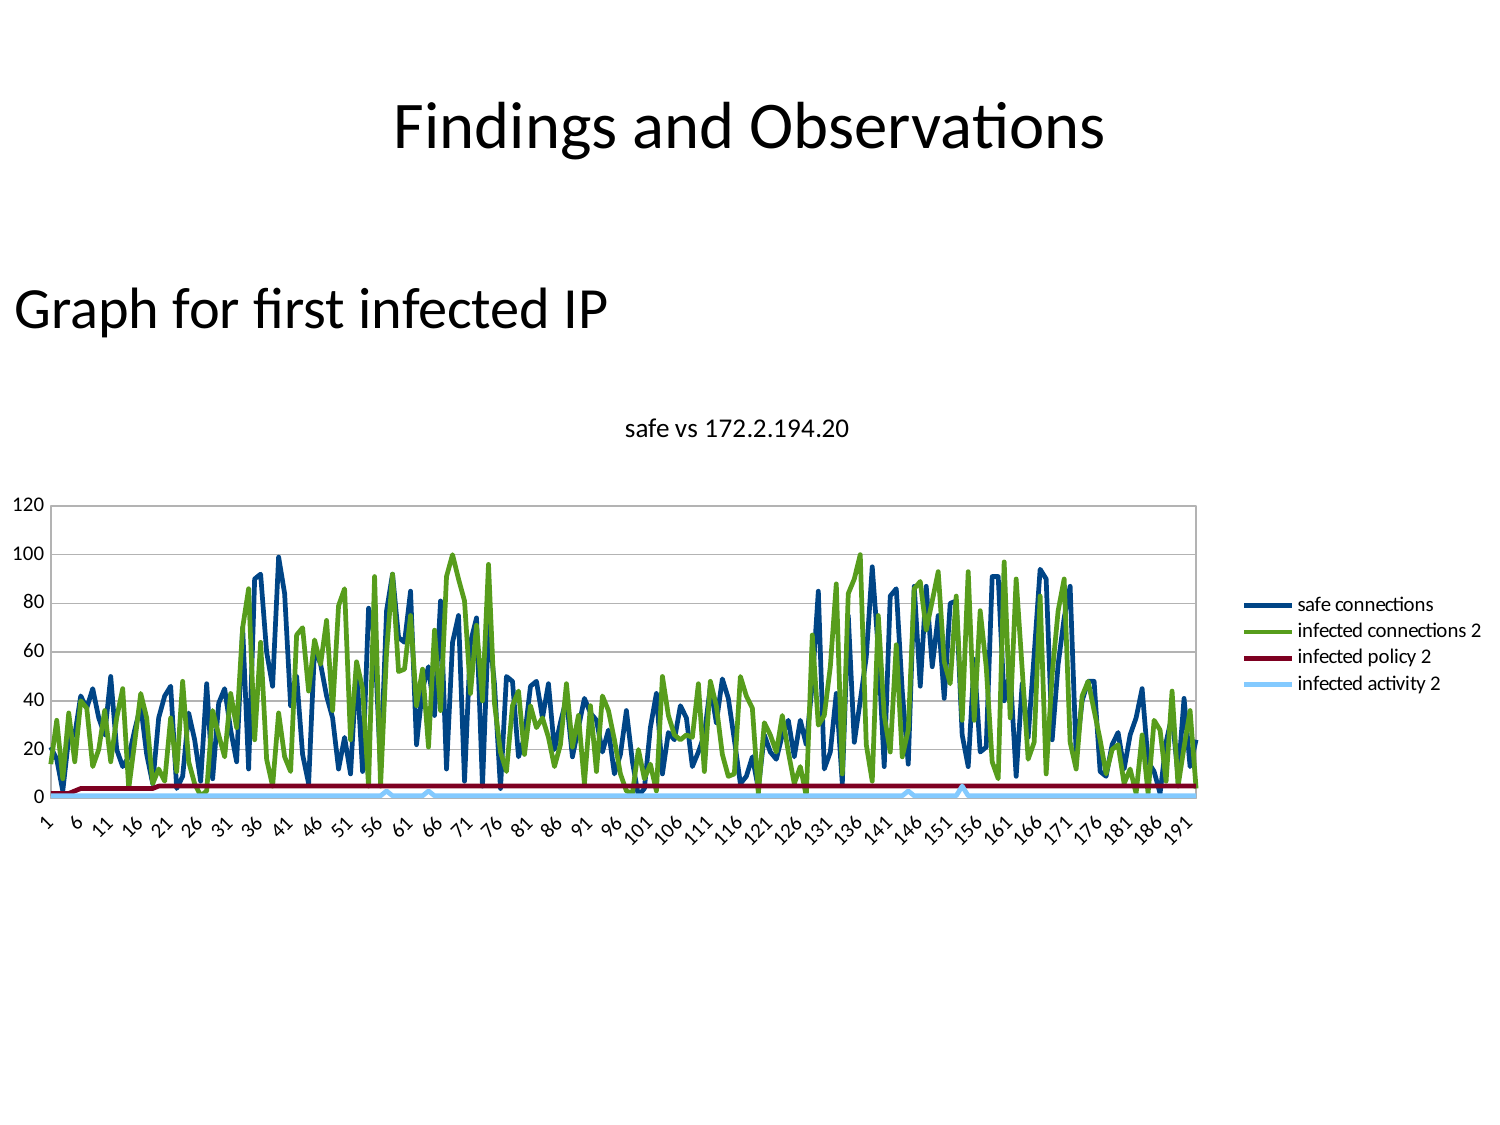

# Findings and Observations
Graph for first infected IP
### Chart: safe vs 172.2.194.20
| Category | safe connections | infected connections 2 | infected policy 2 | infected activity 2 |
|---|---|---|---|---|
| 1 | 21.0 | 14.0 | 2.0 | 1.0 |
| 2 | 16.0 | 32.0 | 2.0 | 1.0 |
| 3 | 3.0 | 8.0 | 2.0 | 1.0 |
| 4 | 25.0 | 35.0 | 2.0 | 1.0 |
| 5 | 26.0 | 15.0 | 3.0 | 1.0 |
| 6 | 42.0 | 40.0 | 4.0 | 1.0 |
| 7 | 37.0 | 37.0 | 4.0 | 1.0 |
| 8 | 45.0 | 13.0 | 4.0 | 1.0 |
| 9 | 33.0 | 20.0 | 4.0 | 1.0 |
| 10 | 26.0 | 36.0 | 4.0 | 1.0 |
| 11 | 50.0 | 15.0 | 4.0 | 1.0 |
| 12 | 20.0 | 33.0 | 4.0 | 1.0 |
| 13 | 13.0 | 45.0 | 4.0 | 1.0 |
| 14 | 17.0 | 4.0 | 4.0 | 1.0 |
| 15 | 28.0 | 23.0 | 4.0 | 1.0 |
| 16 | 38.0 | 43.0 | 4.0 | 1.0 |
| 17 | 18.0 | 33.0 | 4.0 | 1.0 |
| 18 | 6.0 | 6.0 | 4.0 | 1.0 |
| 19 | 33.0 | 12.0 | 5.0 | 1.0 |
| 20 | 42.0 | 7.0 | 5.0 | 1.0 |
| 21 | 46.0 | 33.0 | 5.0 | 1.0 |
| 22 | 4.0 | 11.0 | 5.0 | 1.0 |
| 23 | 9.0 | 48.0 | 5.0 | 1.0 |
| 24 | 35.0 | 15.0 | 5.0 | 1.0 |
| 25 | 24.0 | 6.0 | 5.0 | 1.0 |
| 26 | 7.0 | 1.0 | 5.0 | 1.0 |
| 27 | 47.0 | 3.0 | 5.0 | 1.0 |
| 28 | 8.0 | 36.0 | 5.0 | 1.0 |
| 29 | 39.0 | 26.0 | 5.0 | 1.0 |
| 30 | 45.0 | 17.0 | 5.0 | 1.0 |
| 31 | 28.0 | 43.0 | 5.0 | 1.0 |
| 32 | 15.0 | 29.0 | 5.0 | 1.0 |
| 33 | 70.0 | 70.0 | 5.0 | 1.0 |
| 34 | 12.0 | 86.0 | 5.0 | 1.0 |
| 35 | 90.0 | 24.0 | 5.0 | 1.0 |
| 36 | 92.0 | 64.0 | 5.0 | 1.0 |
| 37 | 60.0 | 16.0 | 5.0 | 1.0 |
| 38 | 46.0 | 5.0 | 5.0 | 1.0 |
| 39 | 99.0 | 35.0 | 5.0 | 1.0 |
| 40 | 84.0 | 17.0 | 5.0 | 1.0 |
| 41 | 38.0 | 11.0 | 5.0 | 1.0 |
| 42 | 50.0 | 67.0 | 5.0 | 1.0 |
| 43 | 18.0 | 70.0 | 5.0 | 1.0 |
| 44 | 6.0 | 44.0 | 5.0 | 1.0 |
| 45 | 62.0 | 65.0 | 5.0 | 1.0 |
| 46 | 55.0 | 55.0 | 5.0 | 1.0 |
| 47 | 42.0 | 73.0 | 5.0 | 1.0 |
| 48 | 33.0 | 36.0 | 5.0 | 1.0 |
| 49 | 12.0 | 79.0 | 5.0 | 1.0 |
| 50 | 25.0 | 86.0 | 5.0 | 1.0 |
| 51 | 10.0 | 24.0 | 5.0 | 1.0 |
| 52 | 54.0 | 56.0 | 5.0 | 1.0 |
| 53 | 11.0 | 45.0 | 5.0 | 1.0 |
| 54 | 78.0 | 5.0 | 5.0 | 1.0 |
| 55 | 66.0 | 91.0 | 5.0 | 1.0 |
| 56 | 12.0 | 5.0 | 5.0 | 1.0 |
| 57 | 77.0 | 60.0 | 5.0 | 3.0 |
| 58 | 92.0 | 92.0 | 5.0 | 1.0 |
| 59 | 66.0 | 52.0 | 5.0 | 1.0 |
| 60 | 64.0 | 53.0 | 5.0 | 1.0 |
| 61 | 85.0 | 75.0 | 5.0 | 1.0 |
| 62 | 22.0 | 38.0 | 5.0 | 1.0 |
| 63 | 45.0 | 53.0 | 5.0 | 1.0 |
| 64 | 54.0 | 21.0 | 5.0 | 3.0 |
| 65 | 34.0 | 69.0 | 5.0 | 1.0 |
| 66 | 81.0 | 36.0 | 5.0 | 1.0 |
| 67 | 12.0 | 91.0 | 5.0 | 1.0 |
| 68 | 64.0 | 100.0 | 5.0 | 1.0 |
| 69 | 75.0 | 90.0 | 5.0 | 1.0 |
| 70 | 7.0 | 81.0 | 5.0 | 1.0 |
| 71 | 64.0 | 43.0 | 5.0 | 1.0 |
| 72 | 74.0 | 71.0 | 5.0 | 1.0 |
| 73 | 5.0 | 40.0 | 5.0 | 1.0 |
| 74 | 71.0 | 96.0 | 5.0 | 1.0 |
| 75 | 47.0 | 39.0 | 5.0 | 1.0 |
| 76 | 4.0 | 19.0 | 5.0 | 1.0 |
| 77 | 50.0 | 11.0 | 5.0 | 1.0 |
| 78 | 48.0 | 38.0 | 5.0 | 1.0 |
| 79 | 17.0 | 44.0 | 5.0 | 1.0 |
| 80 | 25.0 | 18.0 | 5.0 | 1.0 |
| 81 | 46.0 | 38.0 | 5.0 | 1.0 |
| 82 | 48.0 | 29.0 | 5.0 | 1.0 |
| 83 | 33.0 | 33.0 | 5.0 | 1.0 |
| 84 | 47.0 | 25.0 | 5.0 | 1.0 |
| 85 | 20.0 | 13.0 | 5.0 | 1.0 |
| 86 | 31.0 | 22.0 | 5.0 | 1.0 |
| 87 | 41.0 | 47.0 | 5.0 | 1.0 |
| 88 | 17.0 | 21.0 | 5.0 | 1.0 |
| 89 | 29.0 | 34.0 | 5.0 | 1.0 |
| 90 | 41.0 | 6.0 | 5.0 | 1.0 |
| 91 | 35.0 | 38.0 | 5.0 | 1.0 |
| 92 | 32.0 | 11.0 | 5.0 | 1.0 |
| 93 | 19.0 | 42.0 | 5.0 | 1.0 |
| 94 | 28.0 | 36.0 | 5.0 | 1.0 |
| 95 | 10.0 | 24.0 | 5.0 | 1.0 |
| 96 | 18.0 | 10.0 | 5.0 | 1.0 |
| 97 | 36.0 | 3.0 | 5.0 | 1.0 |
| 98 | 15.0 | 2.0 | 5.0 | 1.0 |
| 99 | 1.0 | 20.0 | 5.0 | 1.0 |
| 100 | 4.0 | 8.0 | 5.0 | 1.0 |
| 101 | 29.0 | 14.0 | 5.0 | 1.0 |
| 102 | 43.0 | 3.0 | 5.0 | 1.0 |
| 103 | 10.0 | 50.0 | 5.0 | 1.0 |
| 104 | 27.0 | 34.0 | 5.0 | 1.0 |
| 105 | 24.0 | 26.0 | 5.0 | 1.0 |
| 106 | 38.0 | 24.0 | 5.0 | 1.0 |
| 107 | 33.0 | 26.0 | 5.0 | 1.0 |
| 108 | 13.0 | 25.0 | 5.0 | 1.0 |
| 109 | 19.0 | 47.0 | 5.0 | 1.0 |
| 110 | 26.0 | 11.0 | 5.0 | 1.0 |
| 111 | 46.0 | 48.0 | 5.0 | 1.0 |
| 112 | 31.0 | 38.0 | 5.0 | 1.0 |
| 113 | 49.0 | 18.0 | 5.0 | 1.0 |
| 114 | 41.0 | 9.0 | 5.0 | 1.0 |
| 115 | 24.0 | 10.0 | 5.0 | 1.0 |
| 116 | 6.0 | 50.0 | 5.0 | 1.0 |
| 117 | 9.0 | 42.0 | 5.0 | 1.0 |
| 118 | 17.0 | 37.0 | 5.0 | 1.0 |
| 119 | 4.0 | 2.0 | 5.0 | 1.0 |
| 120 | 26.0 | 31.0 | 5.0 | 1.0 |
| 121 | 19.0 | 26.0 | 5.0 | 1.0 |
| 122 | 16.0 | 19.0 | 5.0 | 1.0 |
| 123 | 26.0 | 34.0 | 5.0 | 1.0 |
| 124 | 32.0 | 19.0 | 5.0 | 1.0 |
| 125 | 17.0 | 6.0 | 5.0 | 1.0 |
| 126 | 32.0 | 13.0 | 5.0 | 1.0 |
| 127 | 22.0 | 1.0 | 5.0 | 1.0 |
| 128 | 47.0 | 67.0 | 5.0 | 1.0 |
| 129 | 85.0 | 30.0 | 5.0 | 1.0 |
| 130 | 12.0 | 34.0 | 5.0 | 1.0 |
| 131 | 19.0 | 54.0 | 5.0 | 1.0 |
| 132 | 43.0 | 88.0 | 5.0 | 1.0 |
| 133 | 6.0 | 10.0 | 5.0 | 1.0 |
| 134 | 75.0 | 84.0 | 5.0 | 1.0 |
| 135 | 23.0 | 90.0 | 5.0 | 1.0 |
| 136 | 40.0 | 100.0 | 5.0 | 1.0 |
| 137 | 58.0 | 22.0 | 5.0 | 1.0 |
| 138 | 95.0 | 7.0 | 5.0 | 1.0 |
| 139 | 61.0 | 75.0 | 5.0 | 1.0 |
| 140 | 13.0 | 34.0 | 5.0 | 1.0 |
| 141 | 83.0 | 19.0 | 5.0 | 1.0 |
| 142 | 86.0 | 63.0 | 5.0 | 1.0 |
| 143 | 44.0 | 17.0 | 5.0 | 1.0 |
| 144 | 14.0 | 28.0 | 5.0 | 3.0 |
| 145 | 87.0 | 86.0 | 5.0 | 1.0 |
| 146 | 46.0 | 89.0 | 5.0 | 1.0 |
| 147 | 87.0 | 69.0 | 5.0 | 1.0 |
| 148 | 54.0 | 81.0 | 5.0 | 1.0 |
| 149 | 75.0 | 93.0 | 5.0 | 1.0 |
| 150 | 41.0 | 56.0 | 5.0 | 1.0 |
| 151 | 80.0 | 47.0 | 5.0 | 1.0 |
| 152 | 81.0 | 83.0 | 5.0 | 1.0 |
| 153 | 26.0 | 32.0 | 5.0 | 5.0 |
| 154 | 13.0 | 93.0 | 5.0 | 1.0 |
| 155 | 57.0 | 32.0 | 5.0 | 1.0 |
| 156 | 19.0 | 77.0 | 5.0 | 1.0 |
| 157 | 21.0 | 54.0 | 5.0 | 1.0 |
| 158 | 91.0 | 15.0 | 5.0 | 1.0 |
| 159 | 91.0 | 8.0 | 5.0 | 1.0 |
| 160 | 40.0 | 97.0 | 5.0 | 1.0 |
| 161 | 52.0 | 33.0 | 5.0 | 1.0 |
| 162 | 9.0 | 90.0 | 5.0 | 1.0 |
| 163 | 47.0 | 53.0 | 5.0 | 1.0 |
| 164 | 25.0 | 16.0 | 5.0 | 1.0 |
| 165 | 59.0 | 23.0 | 5.0 | 1.0 |
| 166 | 94.0 | 83.0 | 5.0 | 1.0 |
| 167 | 90.0 | 10.0 | 5.0 | 1.0 |
| 168 | 24.0 | 51.0 | 5.0 | 1.0 |
| 169 | 55.0 | 77.0 | 5.0 | 1.0 |
| 170 | 74.0 | 90.0 | 5.0 | 1.0 |
| 171 | 87.0 | 23.0 | 5.0 | 1.0 |
| 172 | 18.0 | 12.0 | 5.0 | 1.0 |
| 173 | 40.0 | 42.0 | 5.0 | 1.0 |
| 174 | 48.0 | 48.0 | 5.0 | 1.0 |
| 175 | 48.0 | 36.0 | 5.0 | 1.0 |
| 176 | 11.0 | 24.0 | 5.0 | 1.0 |
| 177 | 9.0 | 10.0 | 5.0 | 1.0 |
| 178 | 22.0 | 20.0 | 5.0 | 1.0 |
| 179 | 27.0 | 22.0 | 5.0 | 1.0 |
| 180 | 12.0 | 6.0 | 5.0 | 1.0 |
| 181 | 26.0 | 12.0 | 5.0 | 1.0 |
| 182 | 33.0 | 2.0 | 5.0 | 1.0 |
| 183 | 45.0 | 26.0 | 5.0 | 1.0 |
| 184 | 15.0 | 2.0 | 5.0 | 1.0 |
| 185 | 11.0 | 32.0 | 5.0 | 1.0 |
| 186 | 2.0 | 28.0 | 5.0 | 1.0 |
| 187 | 23.0 | 7.0 | 5.0 | 1.0 |
| 188 | 34.0 | 44.0 | 5.0 | 1.0 |
| 189 | 9.0 | 5.0 | 5.0 | 1.0 |
| 190 | 41.0 | 21.0 | 5.0 | 1.0 |
| 191 | 13.0 | 36.0 | 5.0 | 1.0 |
| 192 | 24.0 | 4.0 | 5.0 | 1.0 |